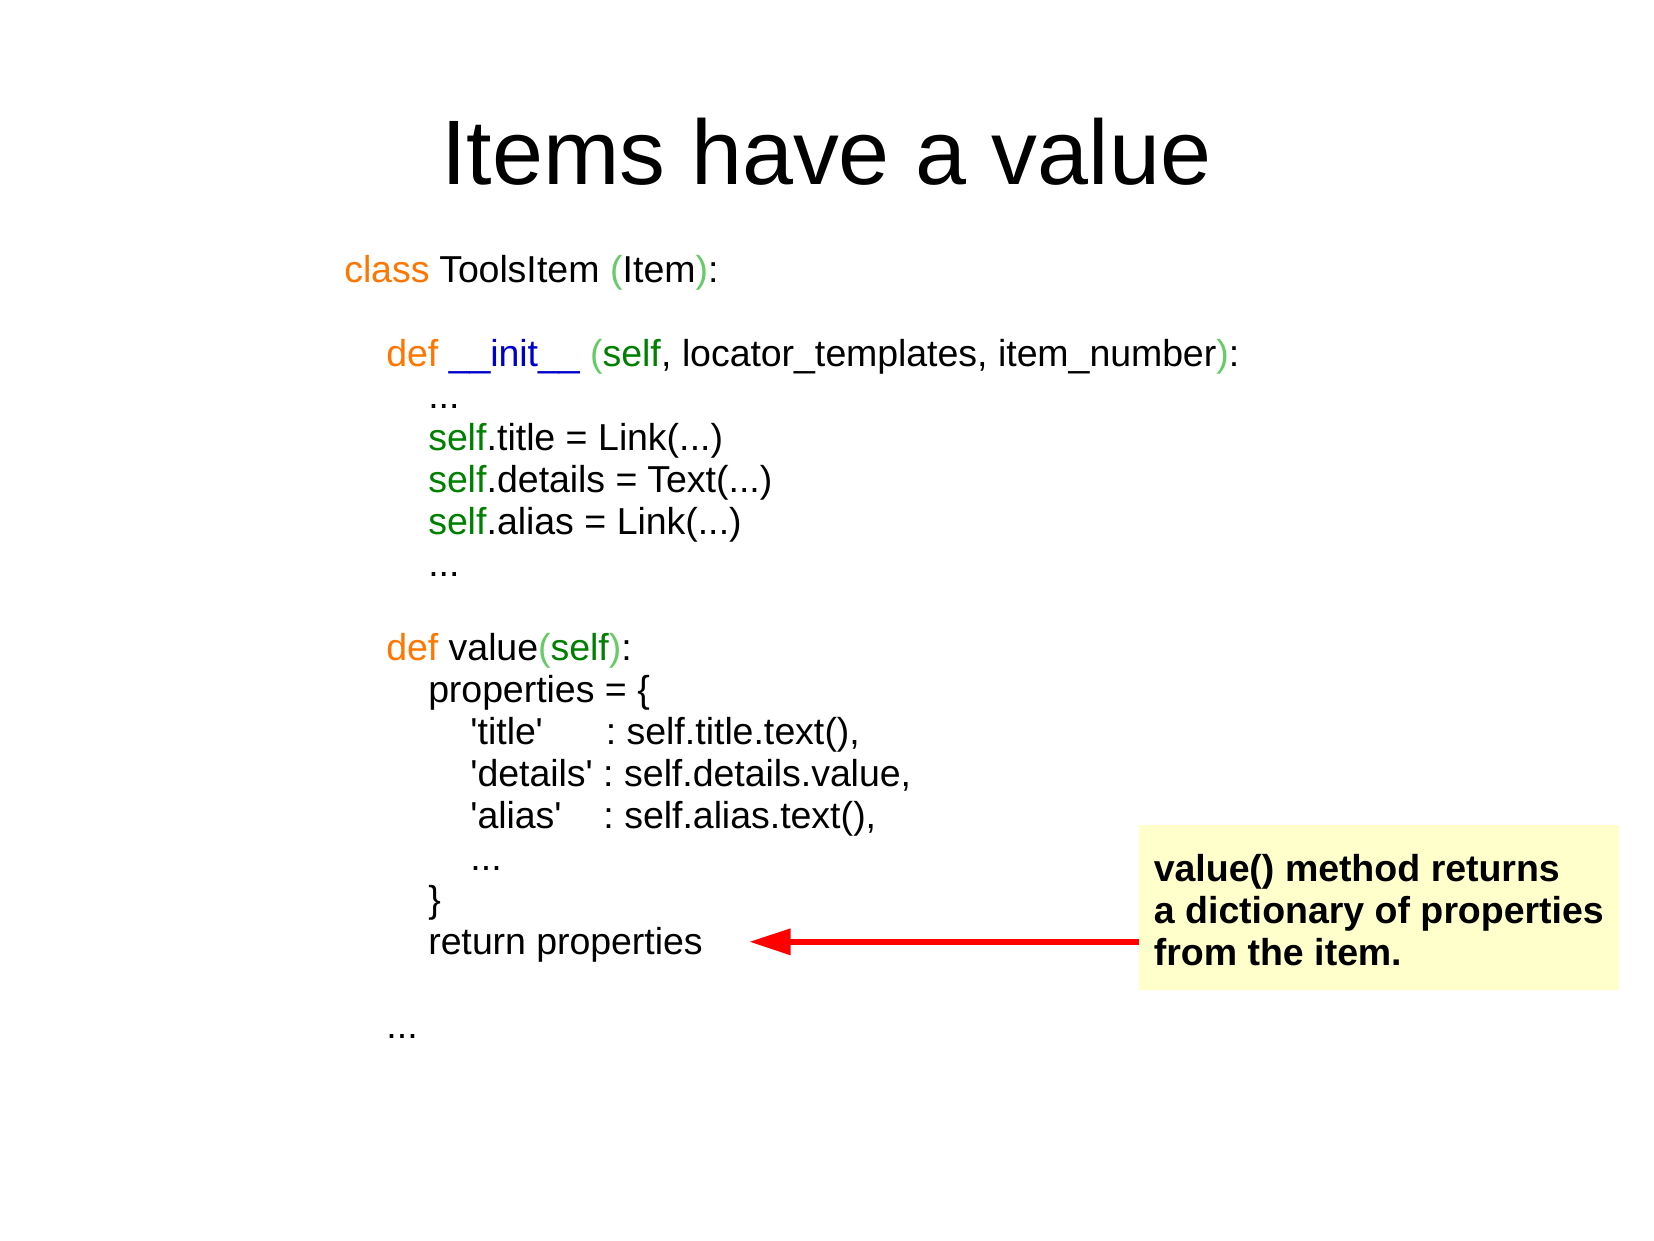

# Items have a value
class ToolsItem (Item):
 def __init__ (self, locator_templates, item_number):
 ...
 self.title = Link(...)
 self.details = Text(...)
 self.alias = Link(...)
 ...
 def value(self):
 properties = {
 'title' : self.title.text(),
 'details' : self.details.value,
 'alias' : self.alias.text(),
 ...
 }
 return properties
 ...
value() method returns
a dictionary of properties
from the item.